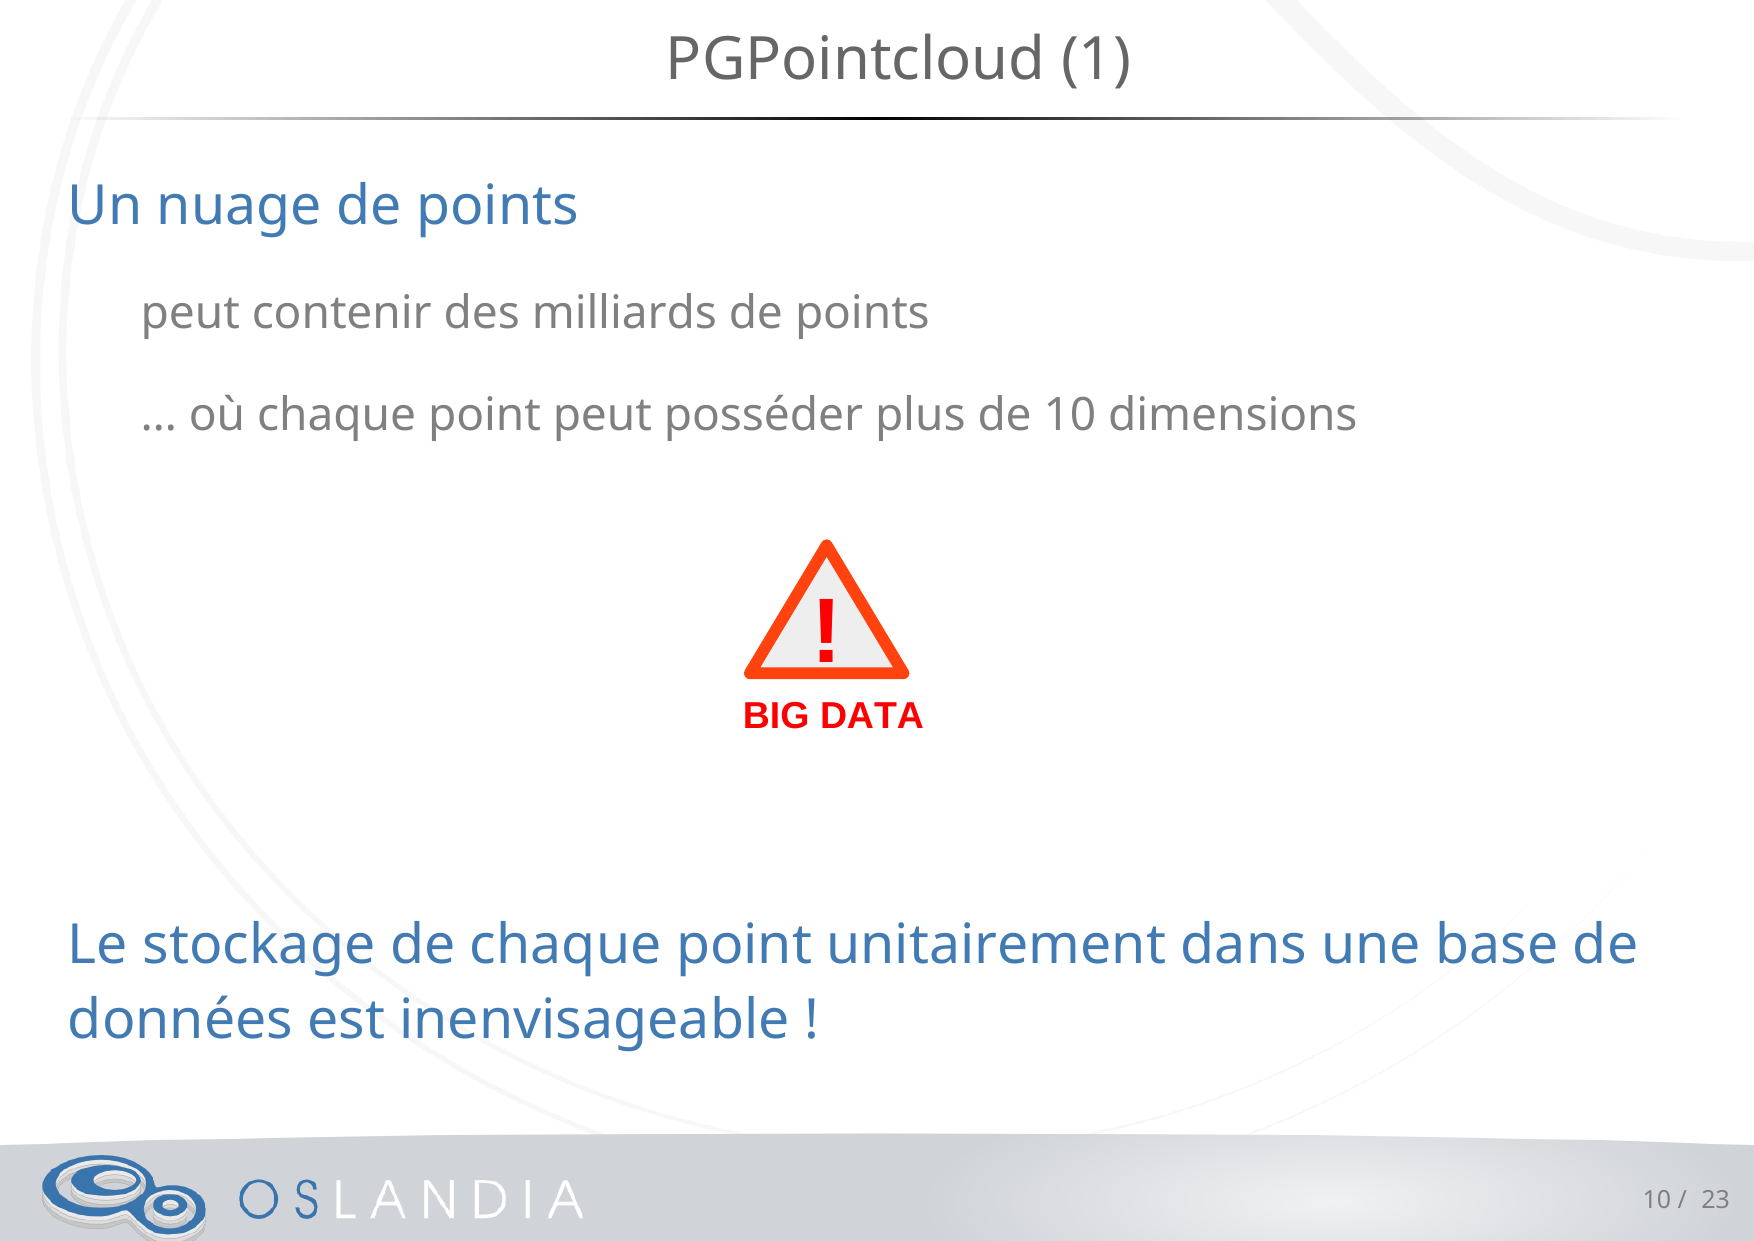

# PGPointcloud (1)
Un nuage de points
peut contenir des milliards de points
… où chaque point peut posséder plus de 10 dimensions
Le stockage de chaque point unitairement dans une base de données est inenvisageable !
!
BIG DATA